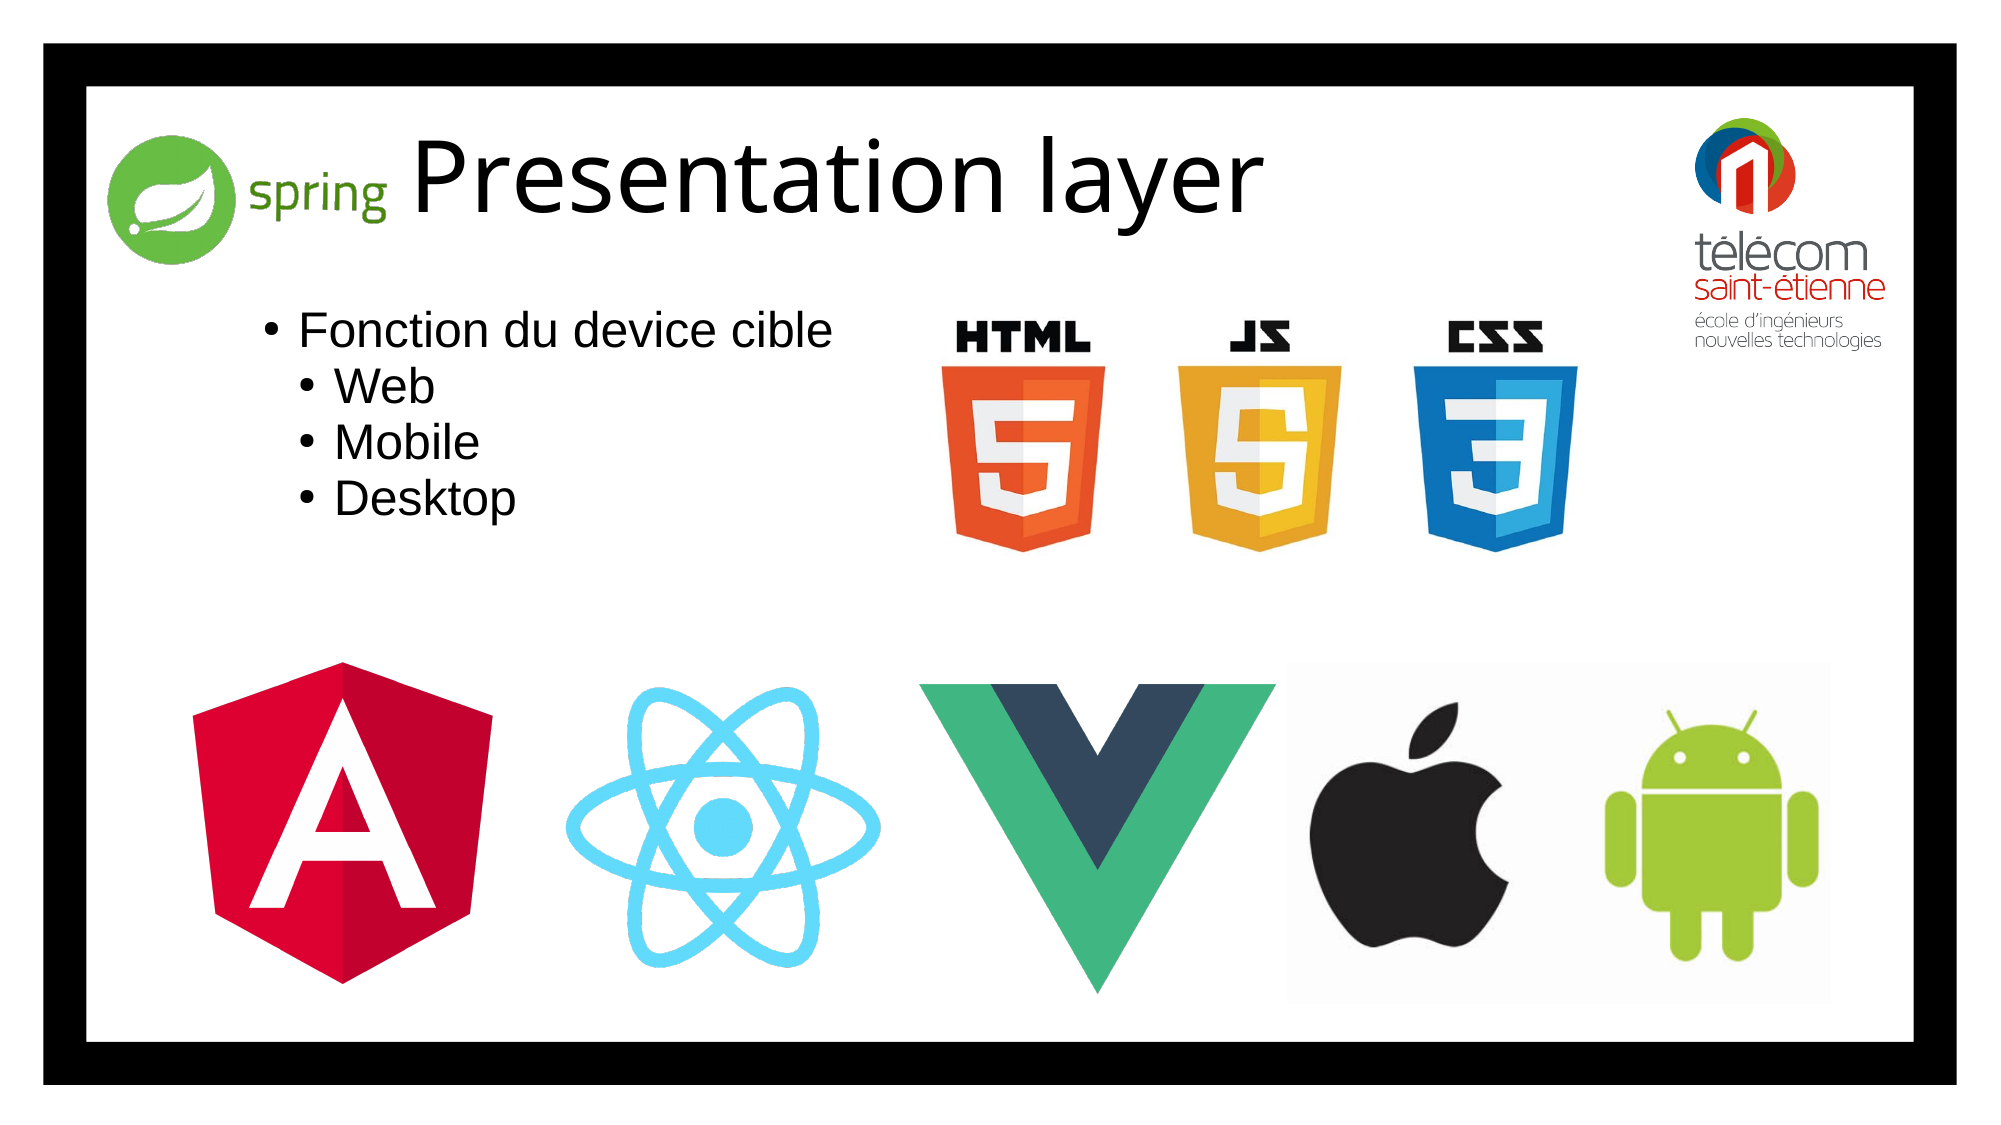

# Presentation layer
Fonction du device cible
Web
Mobile
Desktop